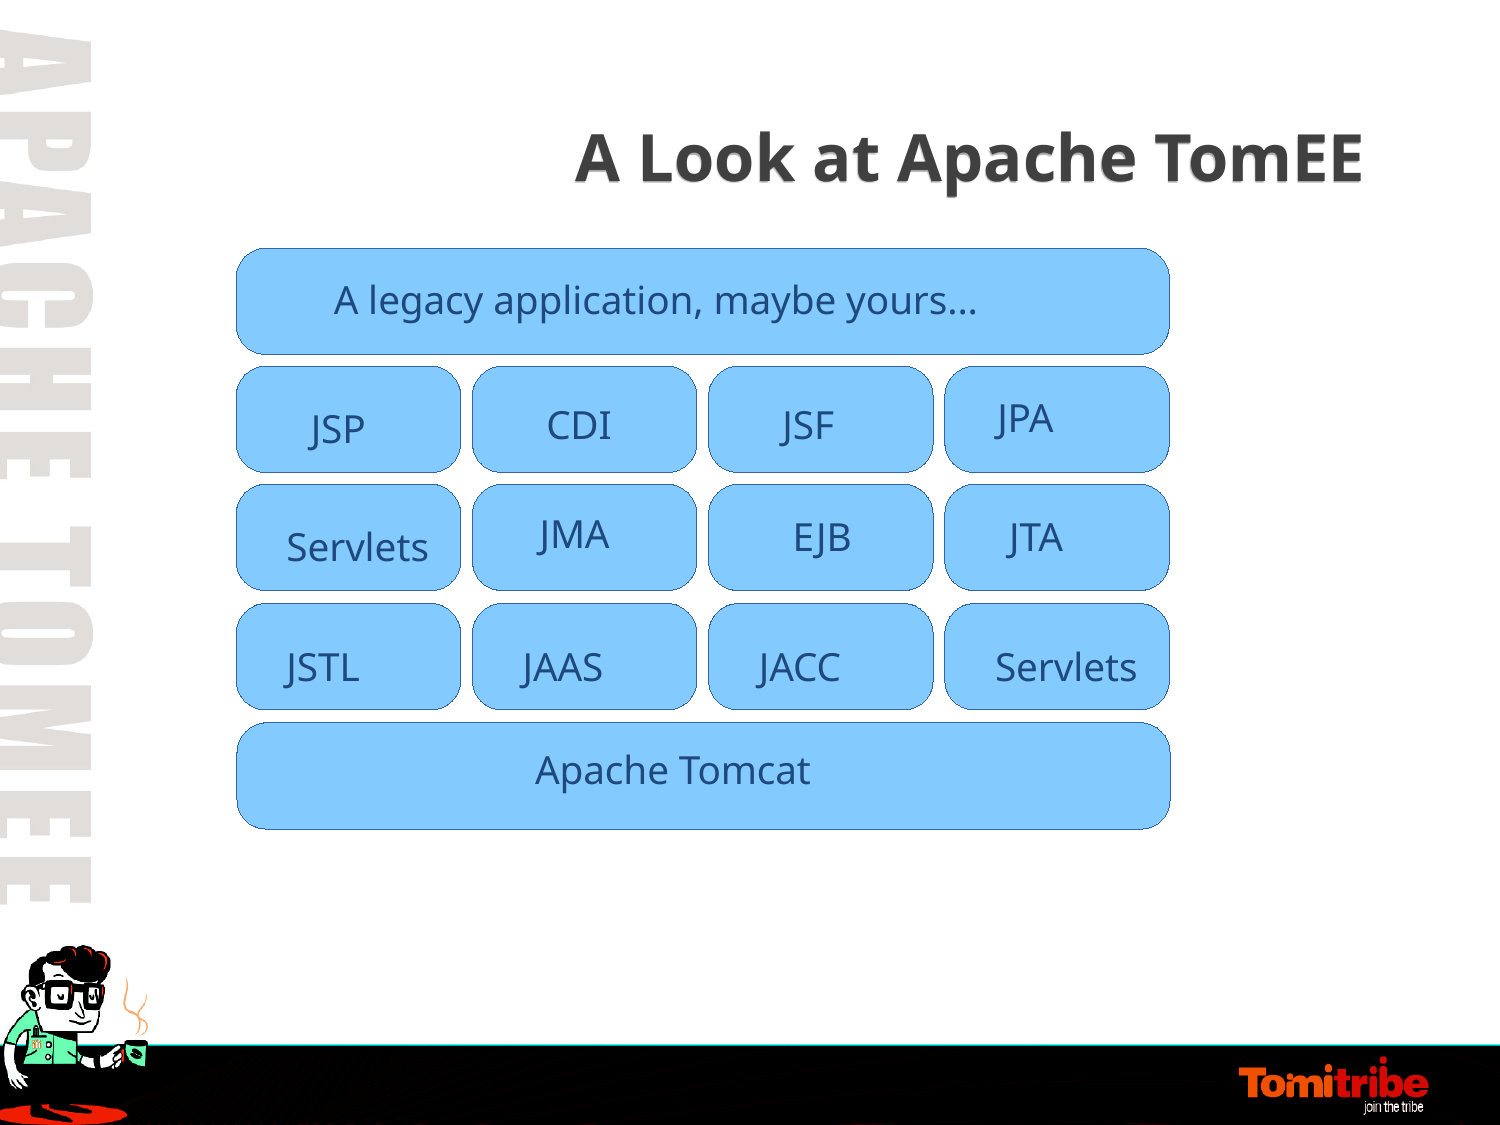

# A Look at Apache TomEE
A legacy application, maybe yours...
JPA
CDI
JSF
JSP
JMA
EJB
JTA
Servlets
JSTL
JAAS
JACC
Servlets
Apache Tomcat